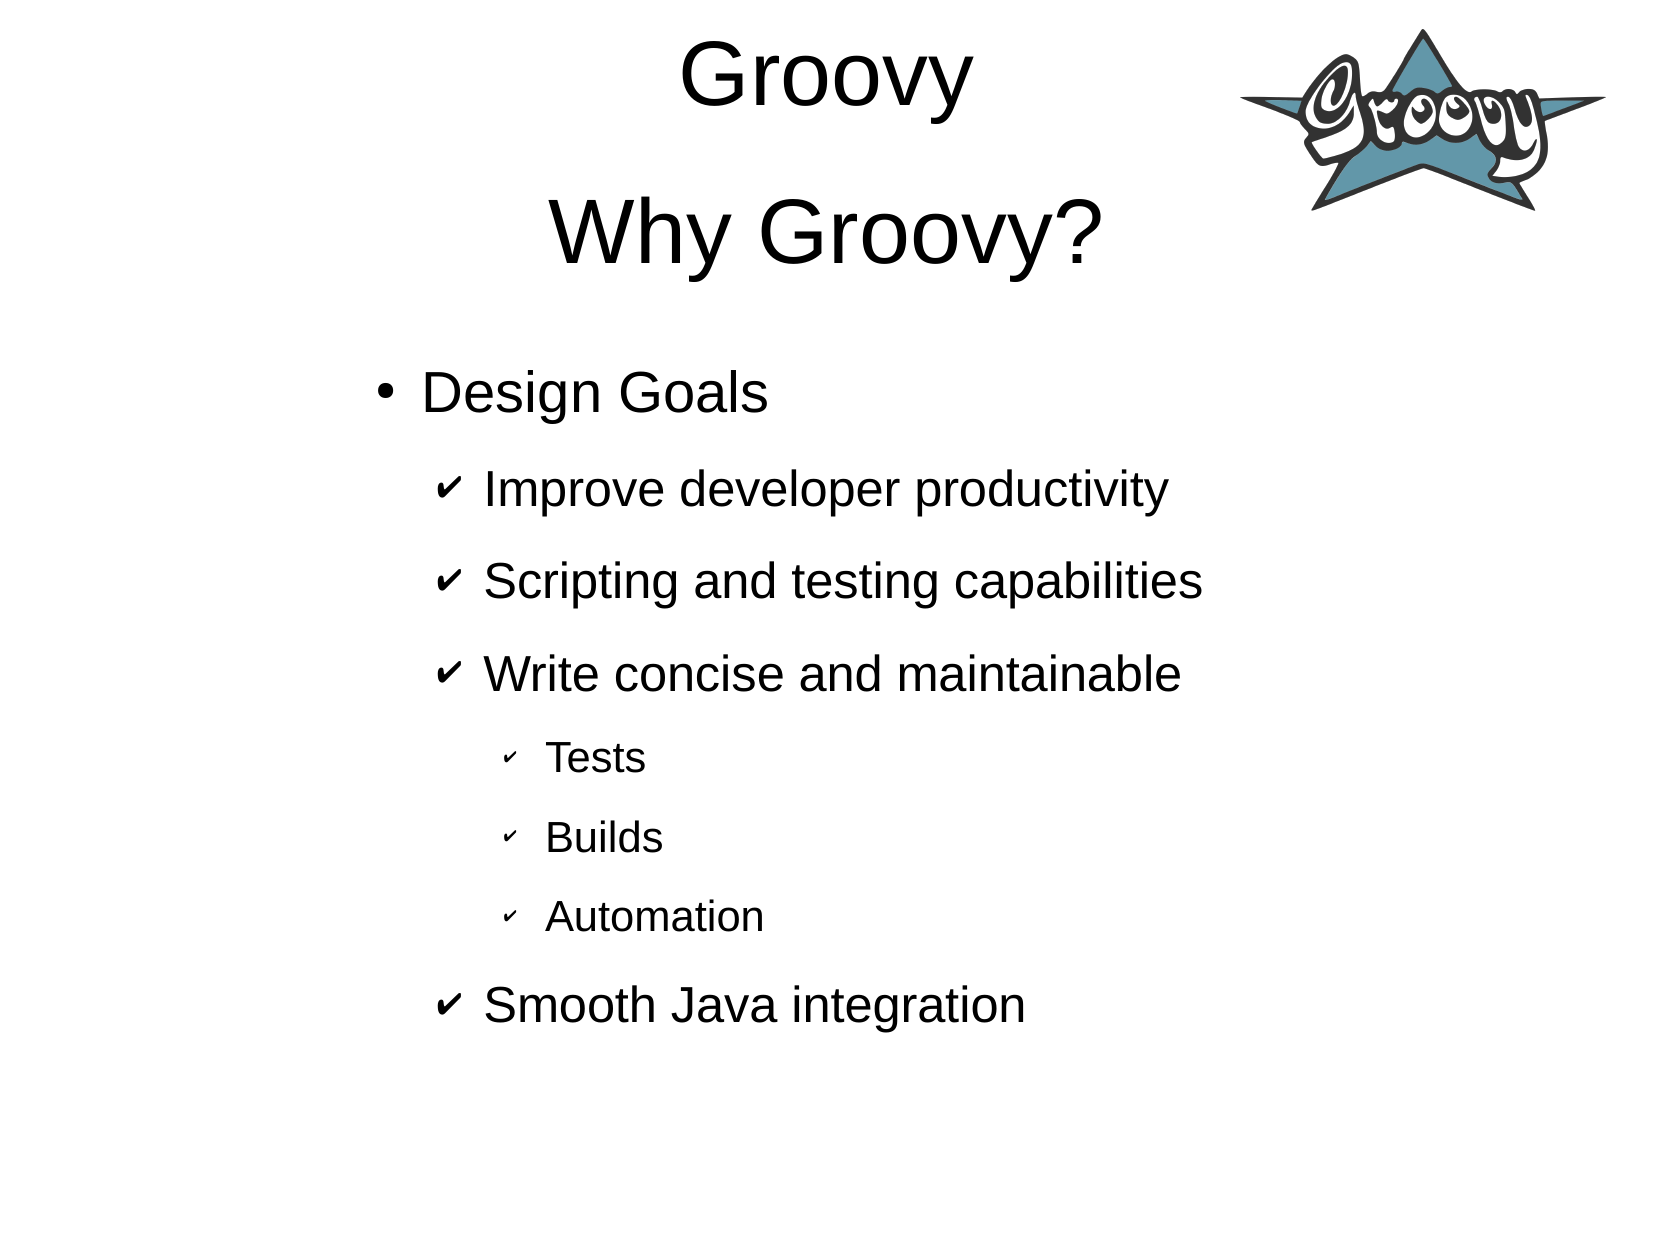

# Groovy Why Groovy?
Design Goals
Improve developer productivity
Scripting and testing capabilities
Write concise and maintainable
Tests
Builds
Automation
Smooth Java integration